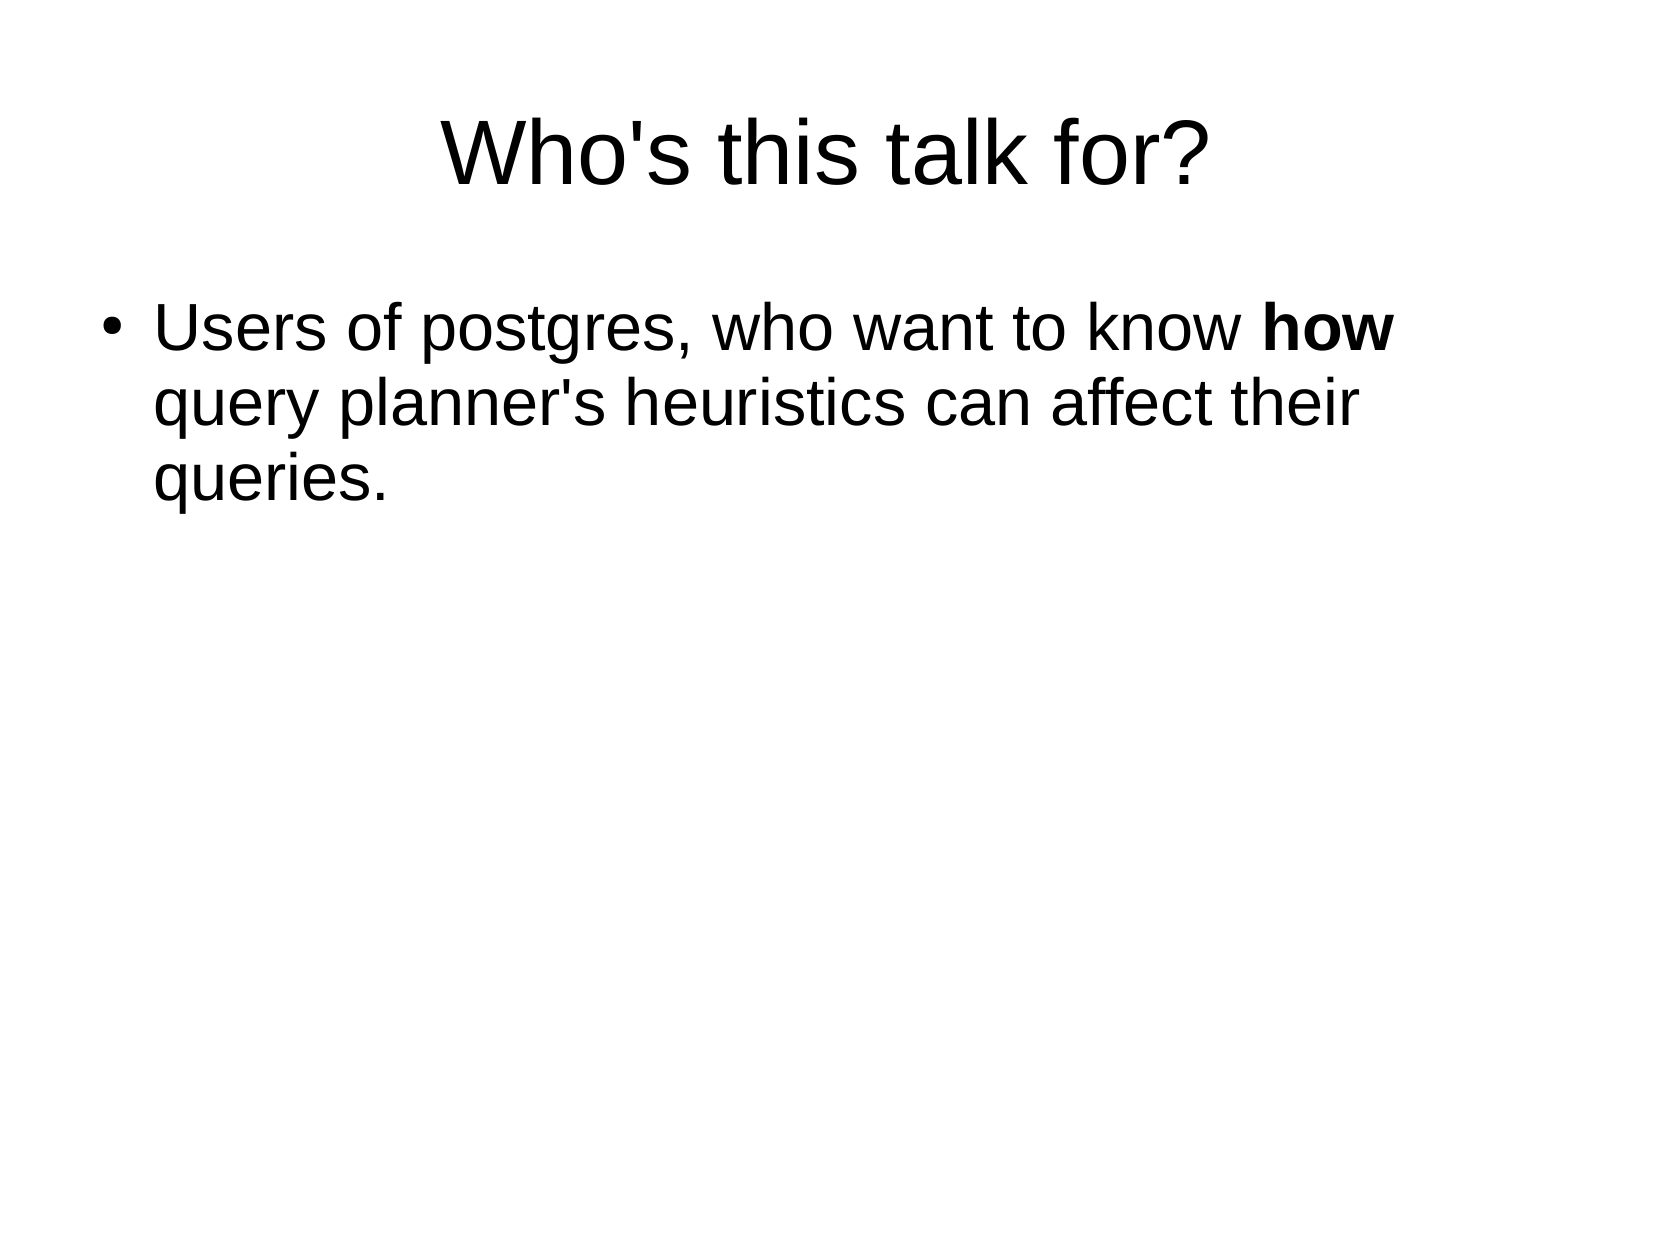

# Who's this talk for?
Users of postgres, who want to know how query planner's heuristics can affect their queries.